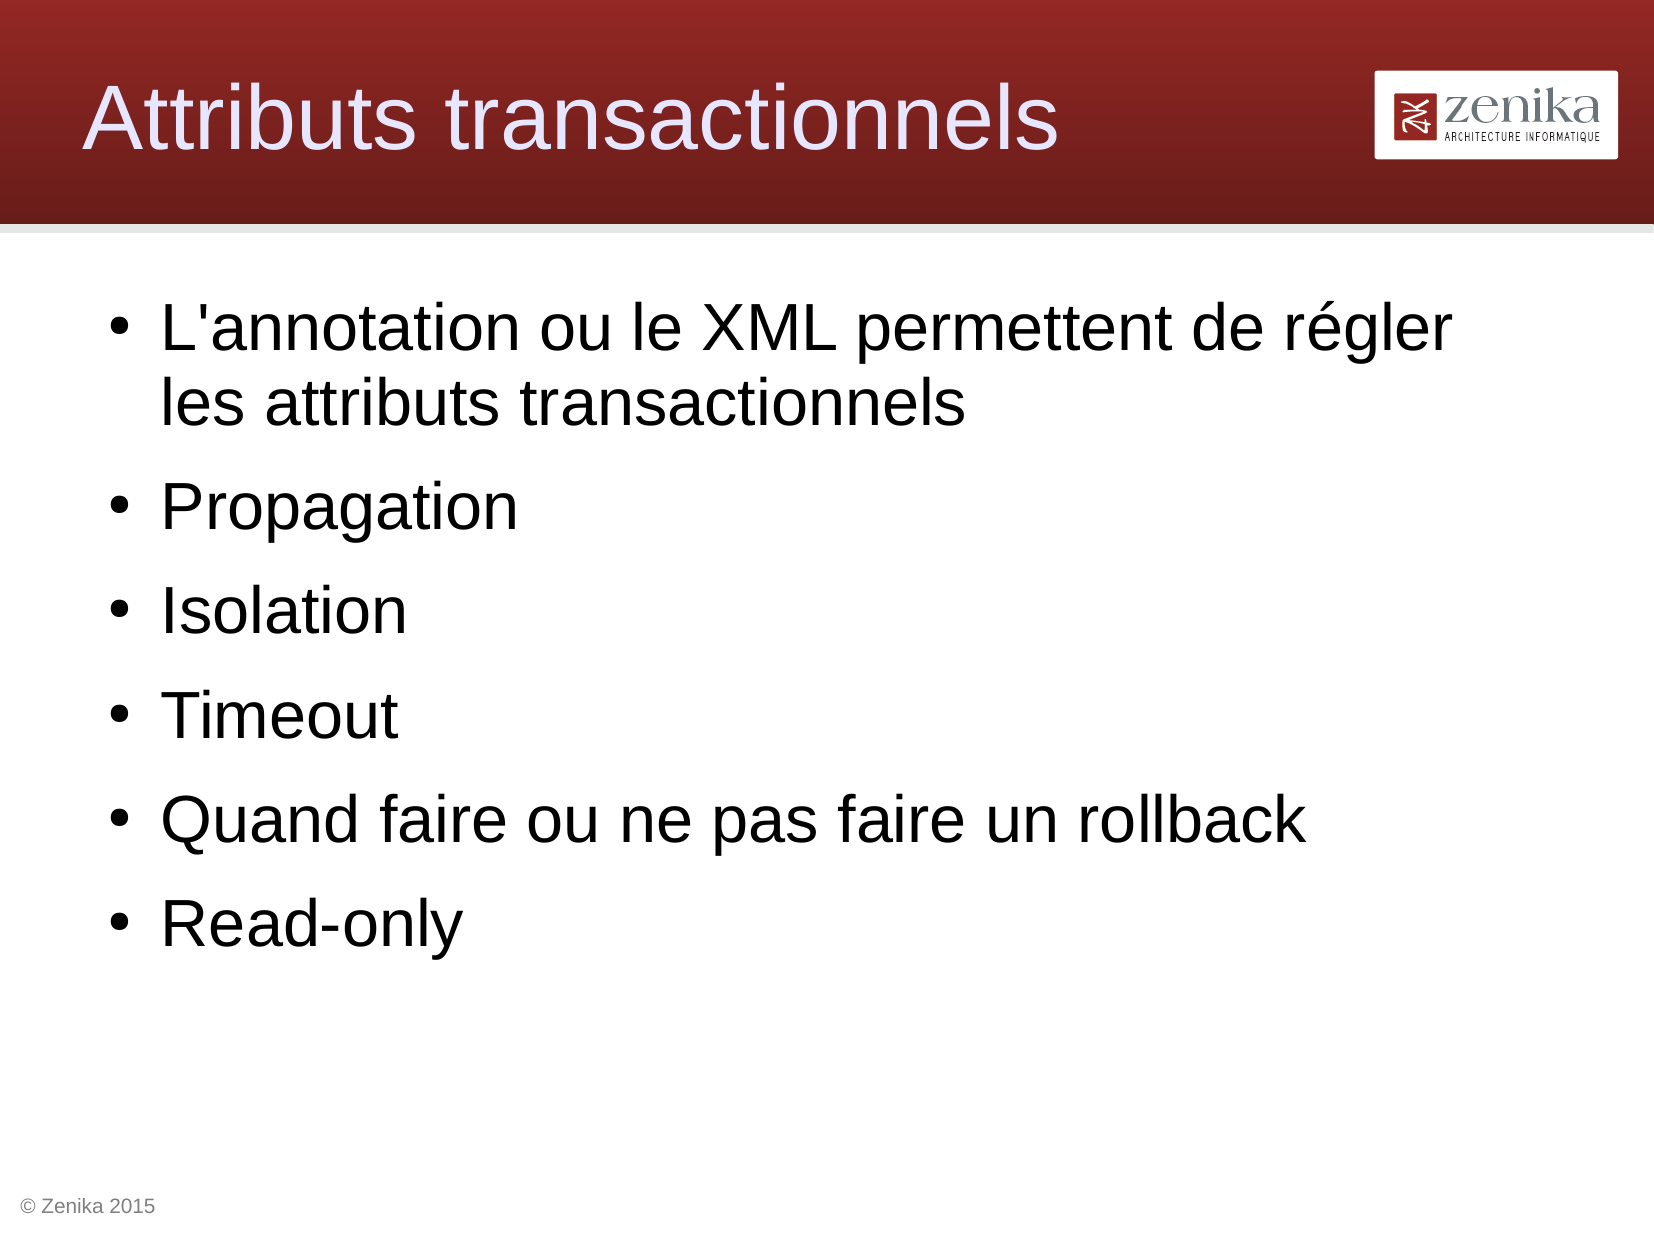

# Attributs transactionnels
L'annotation ou le XML permettent de régler les attributs transactionnels
Propagation
Isolation
Timeout
Quand faire ou ne pas faire un rollback
Read-only